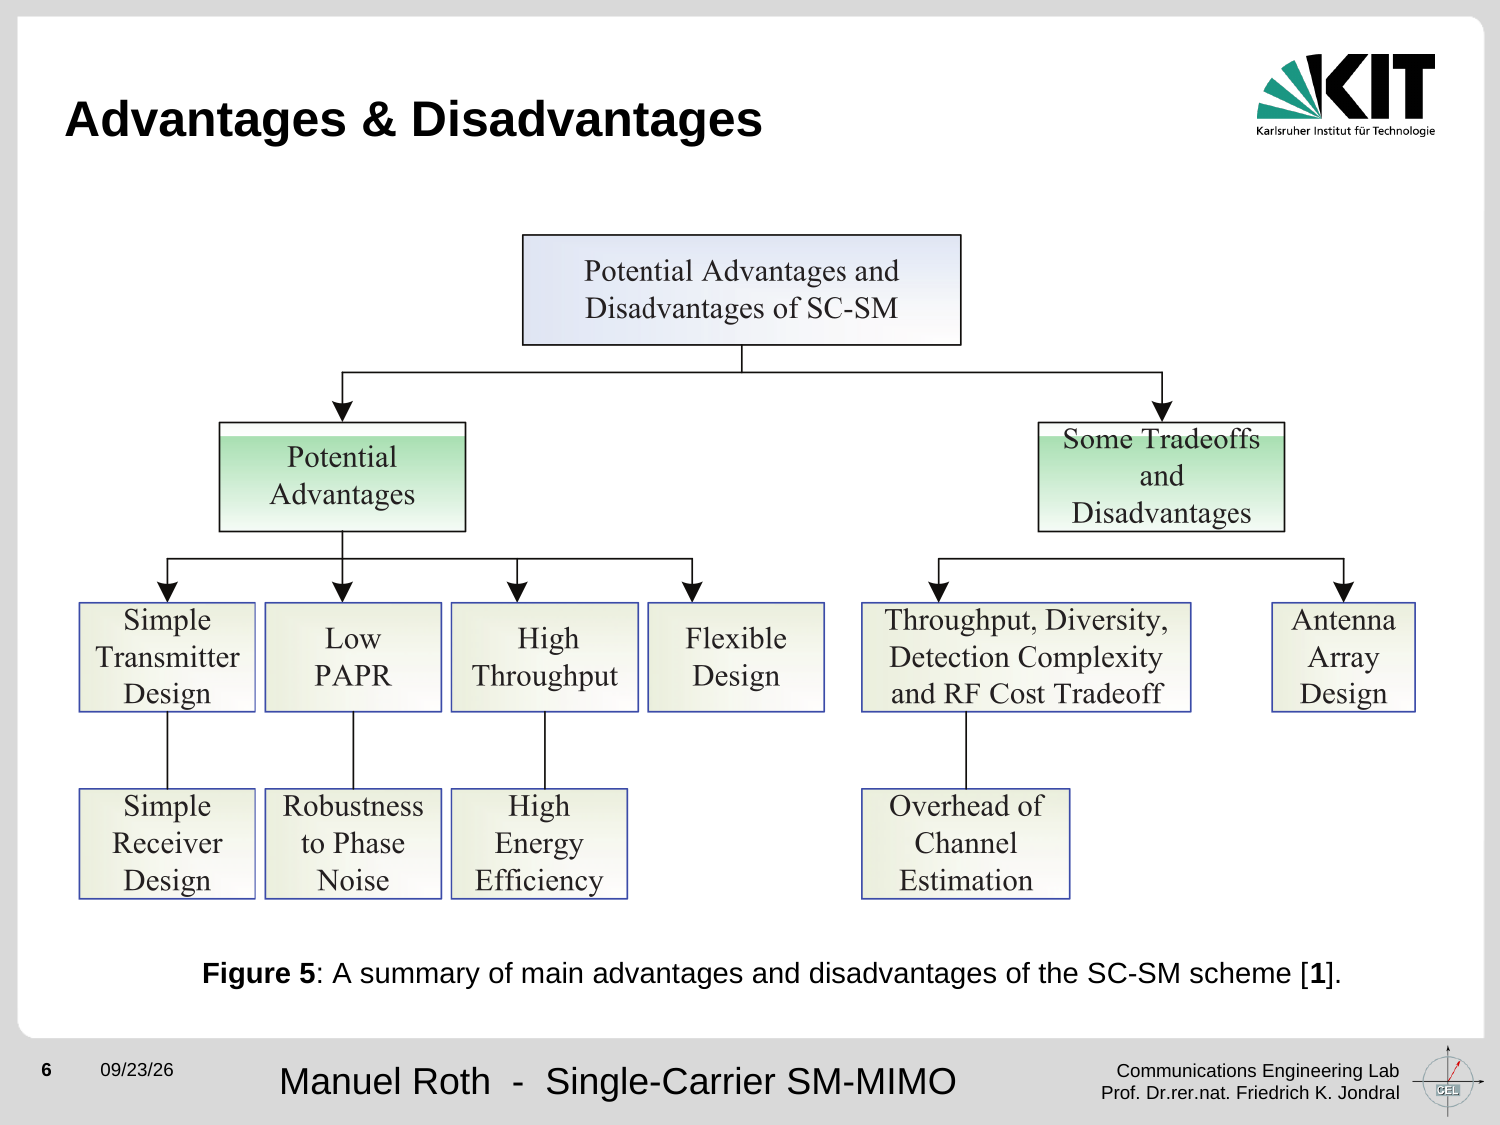

# Advantages & Disadvantages
Figure 5: A summary of main advantages and disadvantages of the SC-SM scheme [1].
Manuel Roth - Single-Carrier SM-MIMO